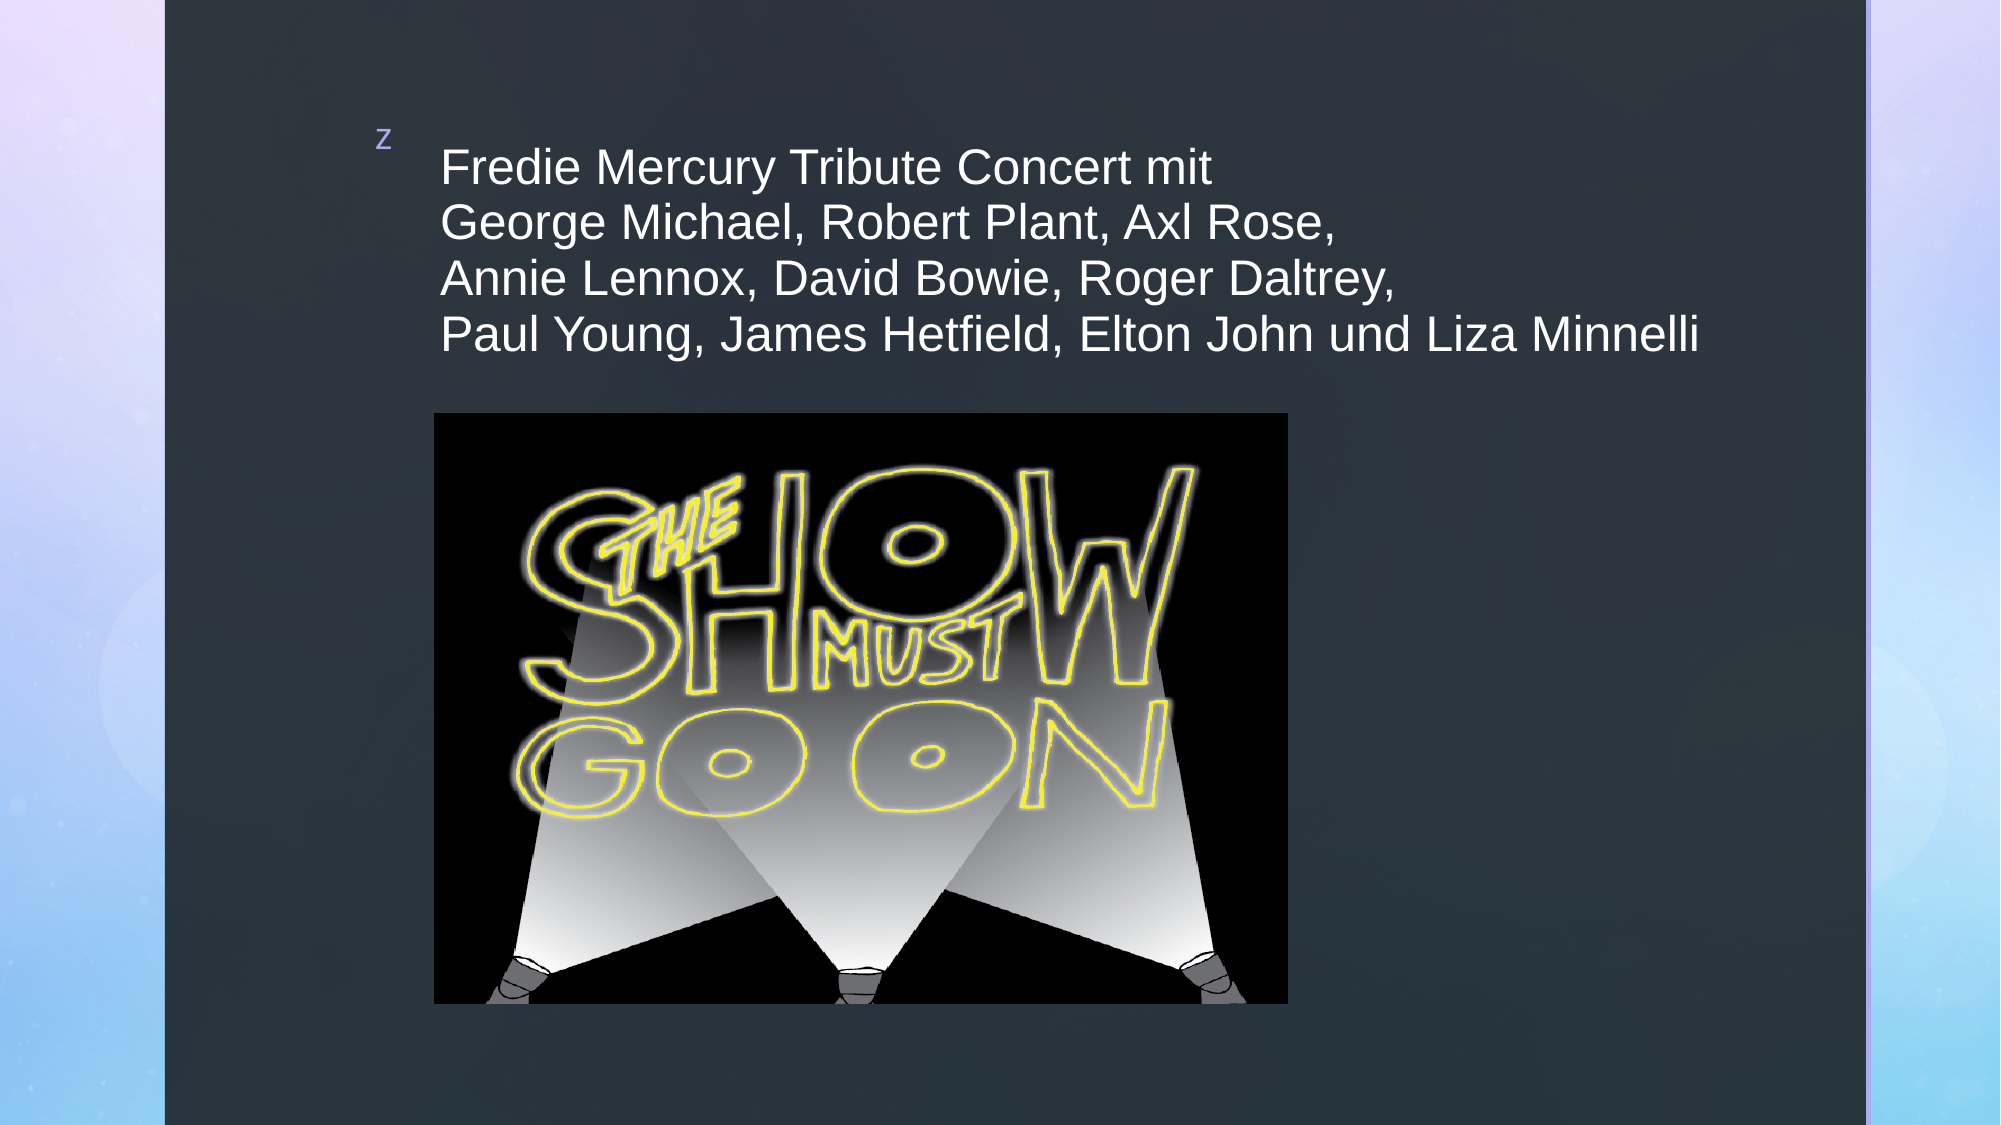

Fredie Mercury Tribute Concert mit
George Michael, Robert Plant, Axl Rose,
Annie Lennox, David Bowie, Roger Daltrey,
Paul Young, James Hetfield, Elton John und Liza Minnelli